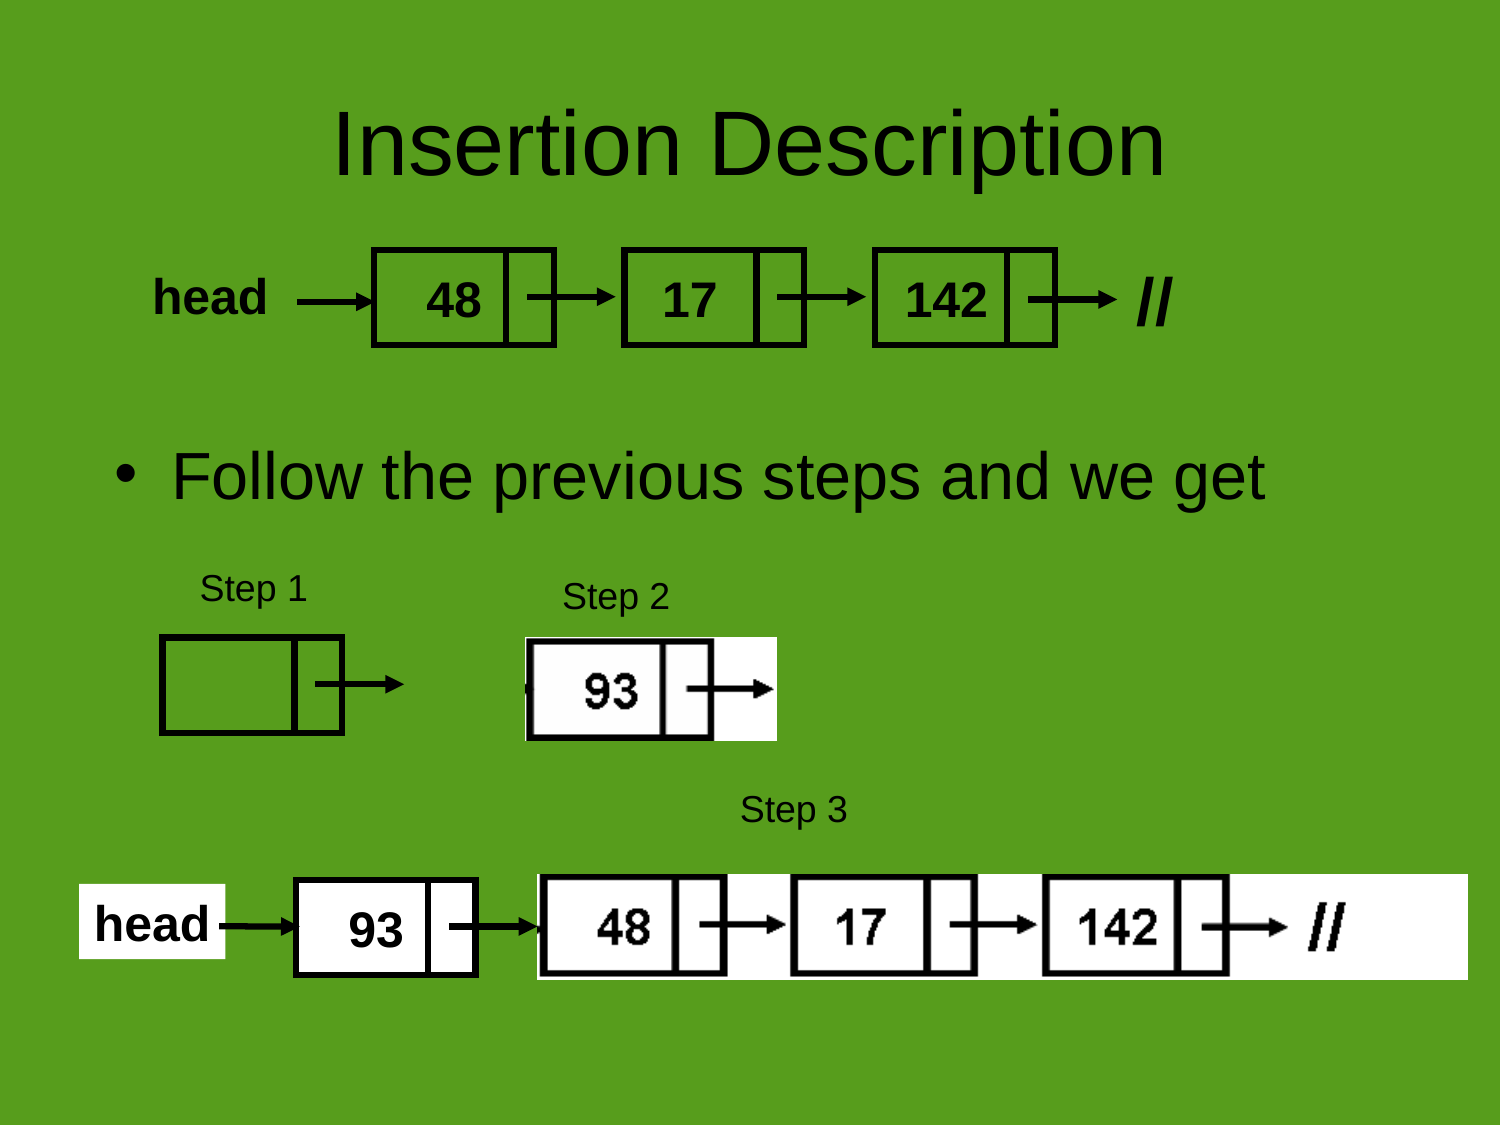

# Insertion Description
//
head
48
17
142
Follow the previous steps and we get
Step 1
Step 2
Step 3
93
head